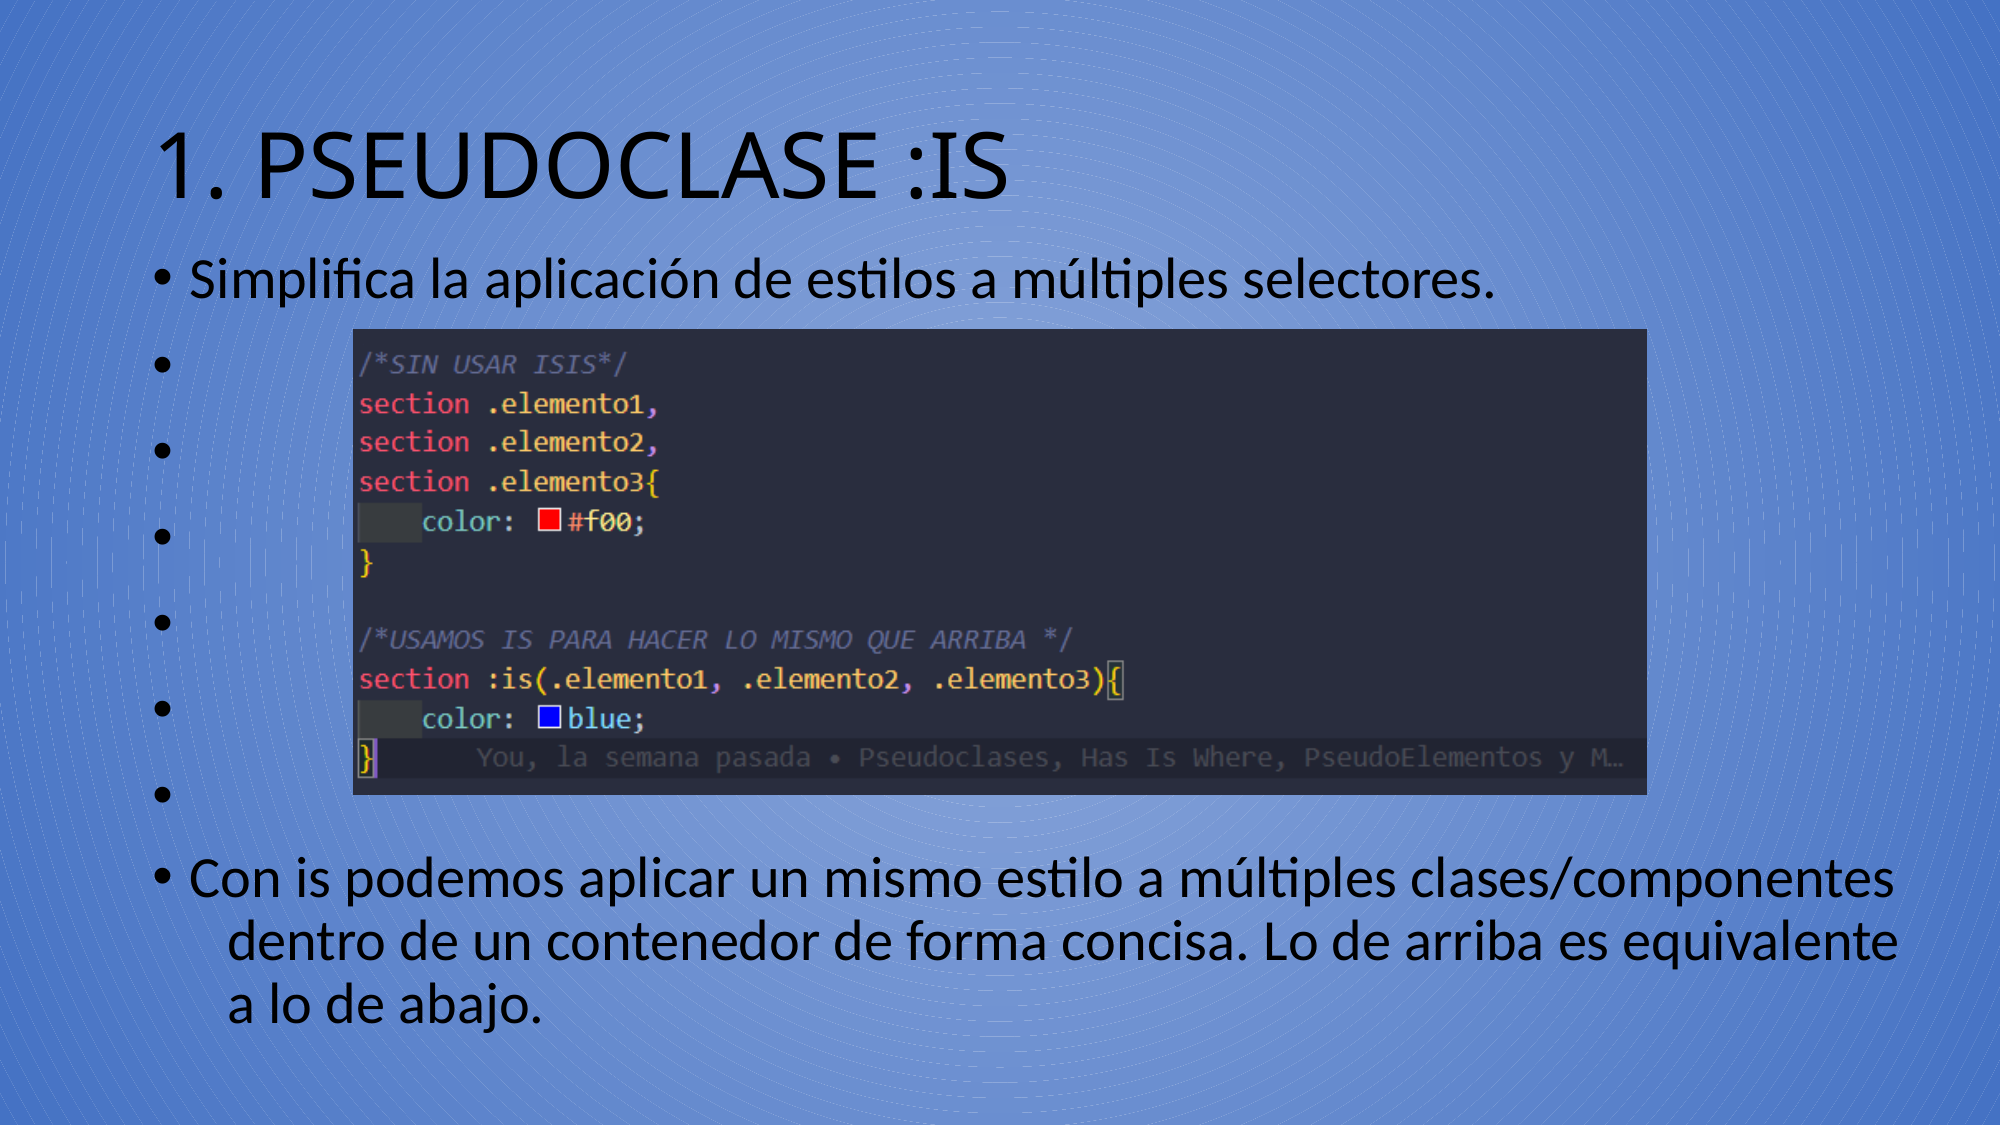

# 1. PSEUDOCLASE :IS
Simplifica la aplicación de estilos a múltiples selectores.
Con is podemos aplicar un mismo estilo a múltiples clases/componentes dentro de un contenedor de forma concisa. Lo de arriba es equivalente a lo de abajo.